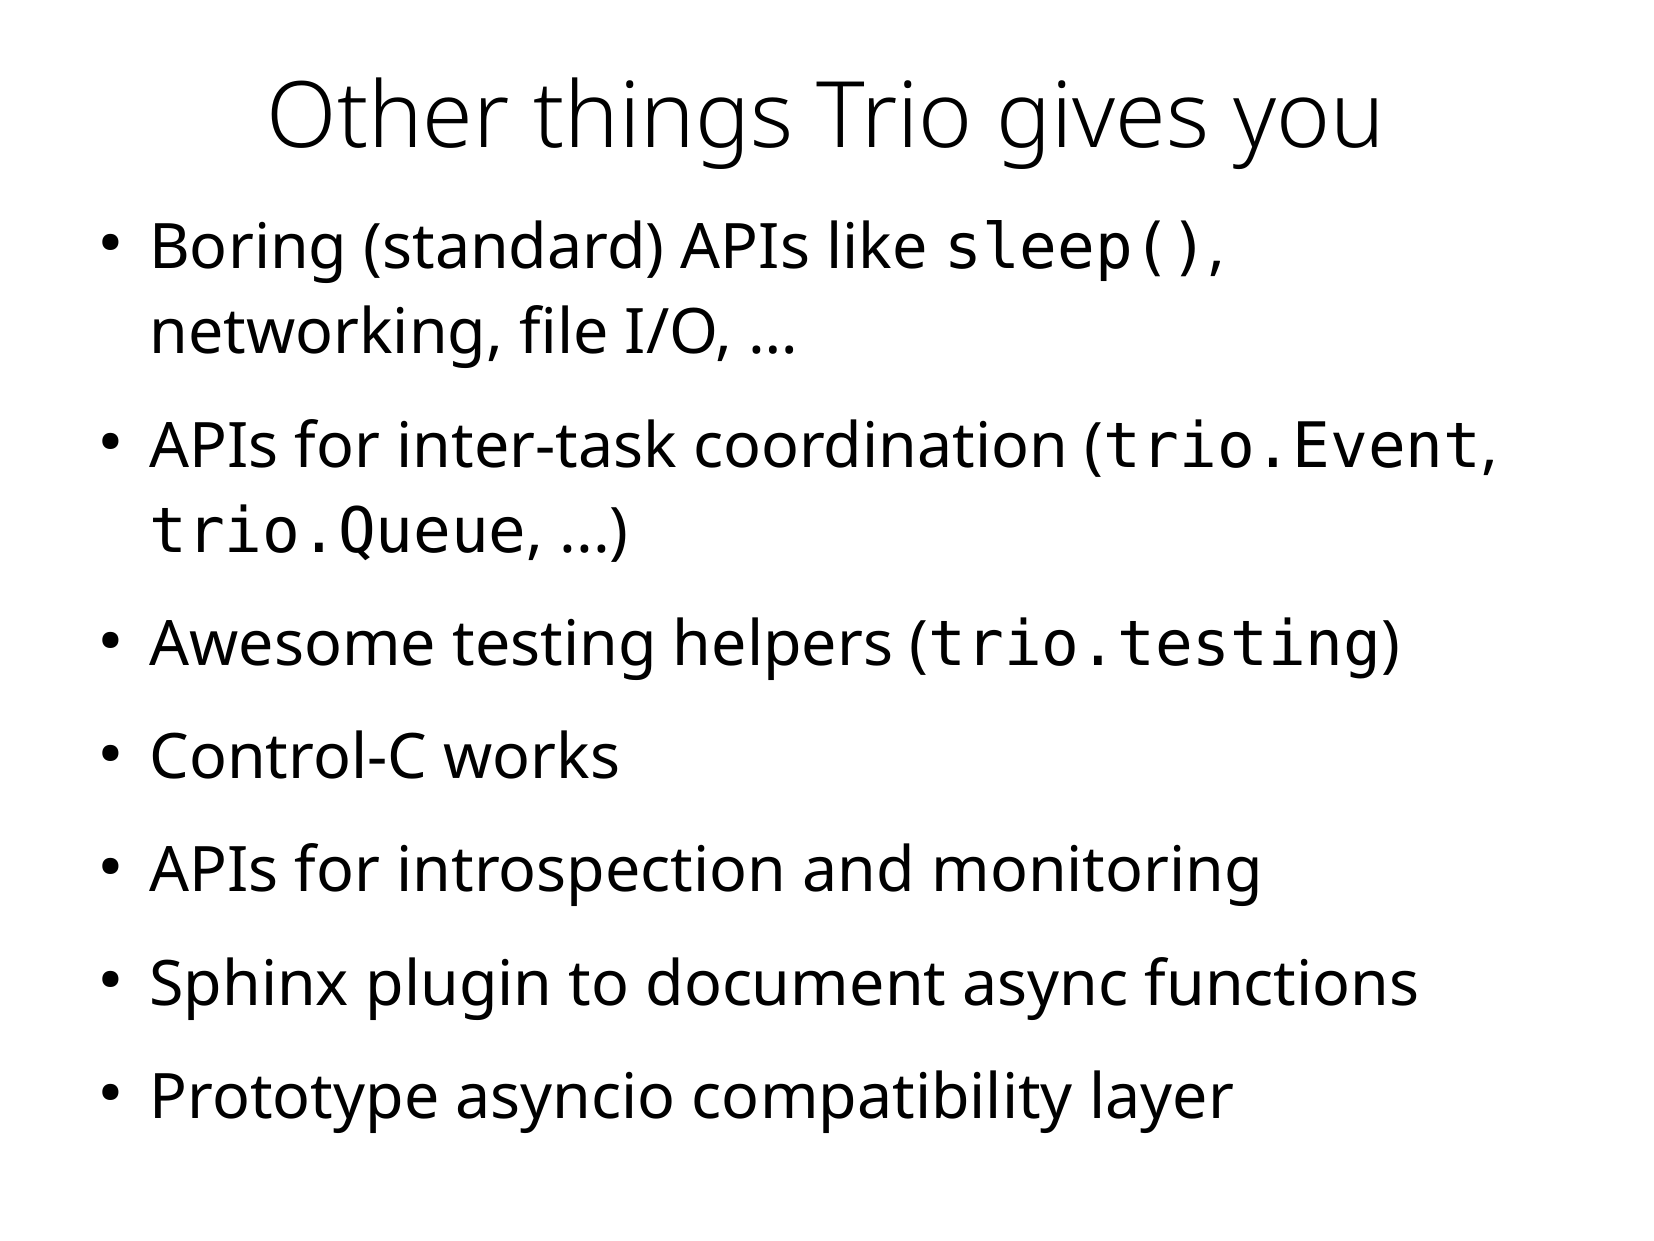

# Other things Trio gives you
Boring (standard) APIs like sleep(), networking, file I/O, …
APIs for inter-task coordination (trio.Event, trio.Queue, ...)
Awesome testing helpers (trio.testing)
Control-C works
APIs for introspection and monitoring
Sphinx plugin to document async functions
Prototype asyncio compatibility layer